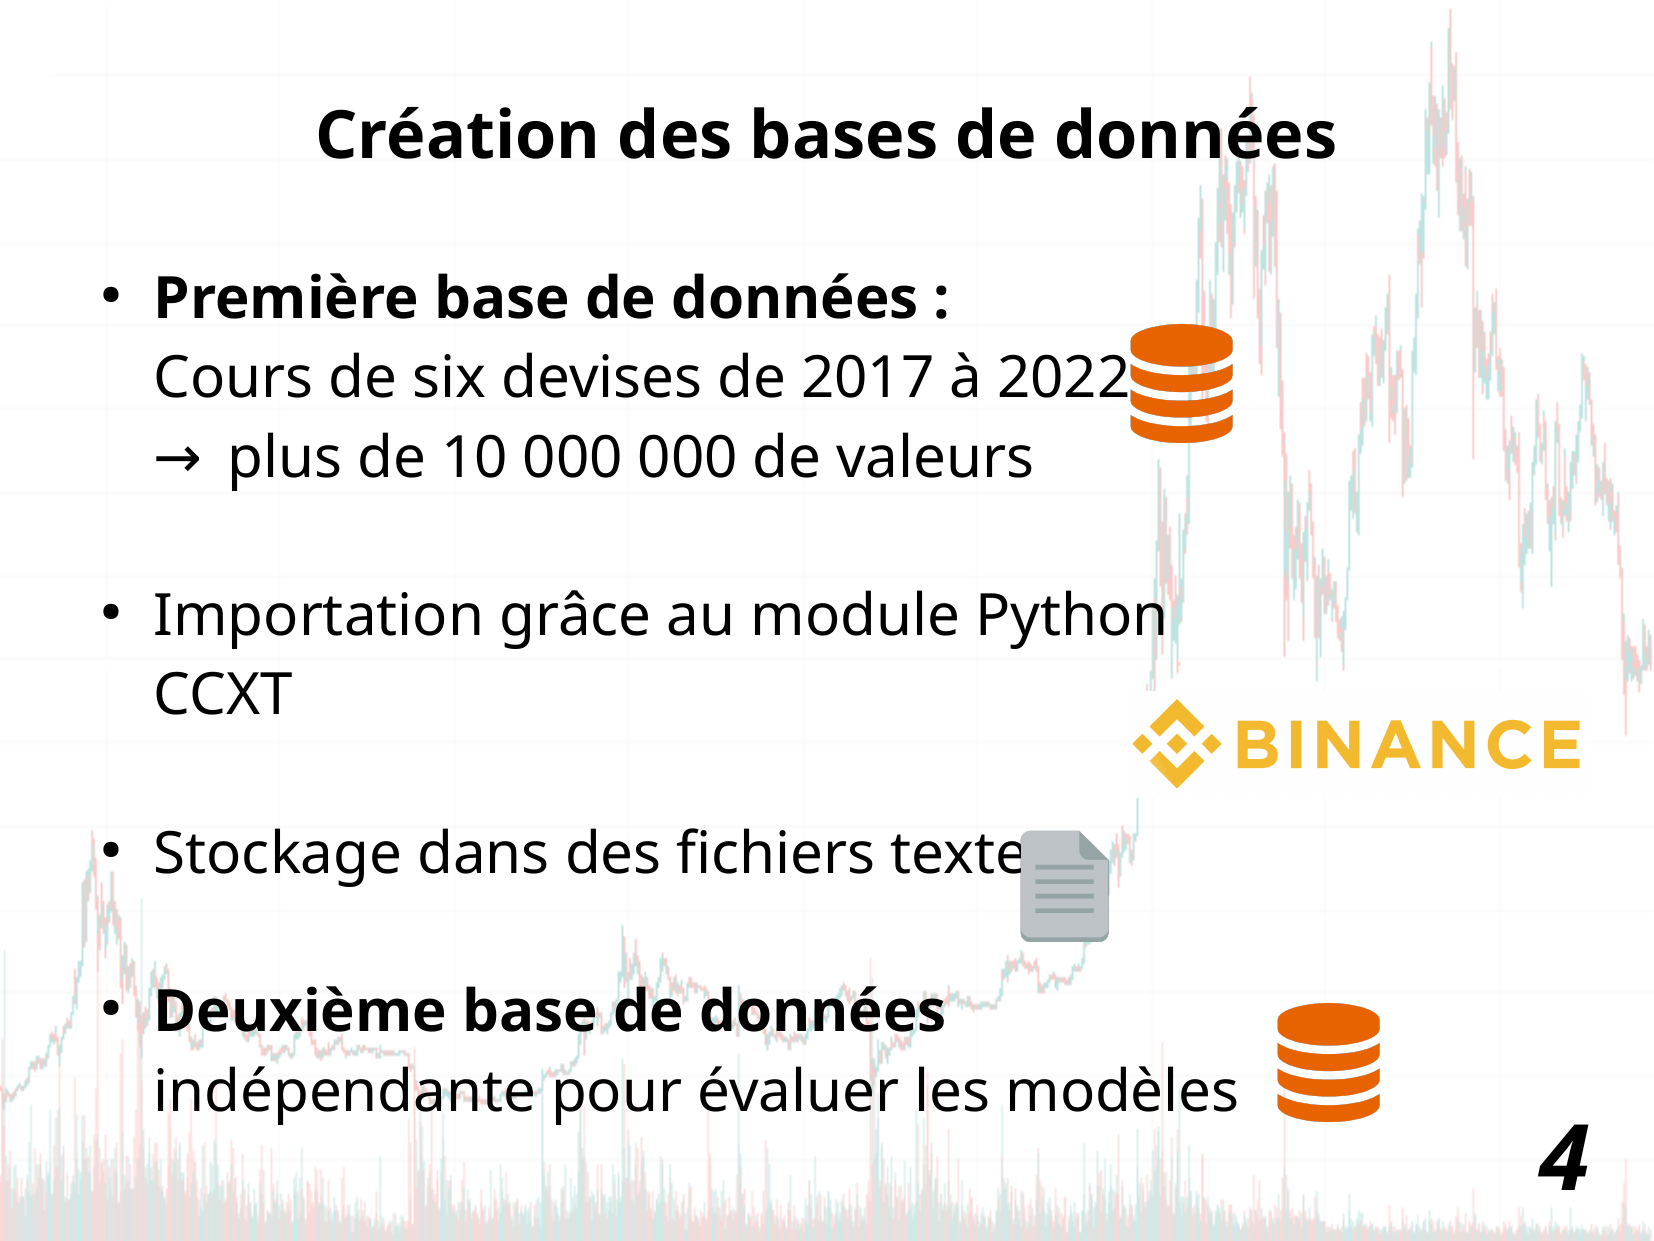

# Création des bases de données
Première base de données :
Cours de six devises de 2017 à 2022
→	plus de 10 000 000 de valeurs
Importation grâce au module Python CCXT
Stockage dans des fichiers texte
Deuxième base de données indépendante pour évaluer les modèles
4